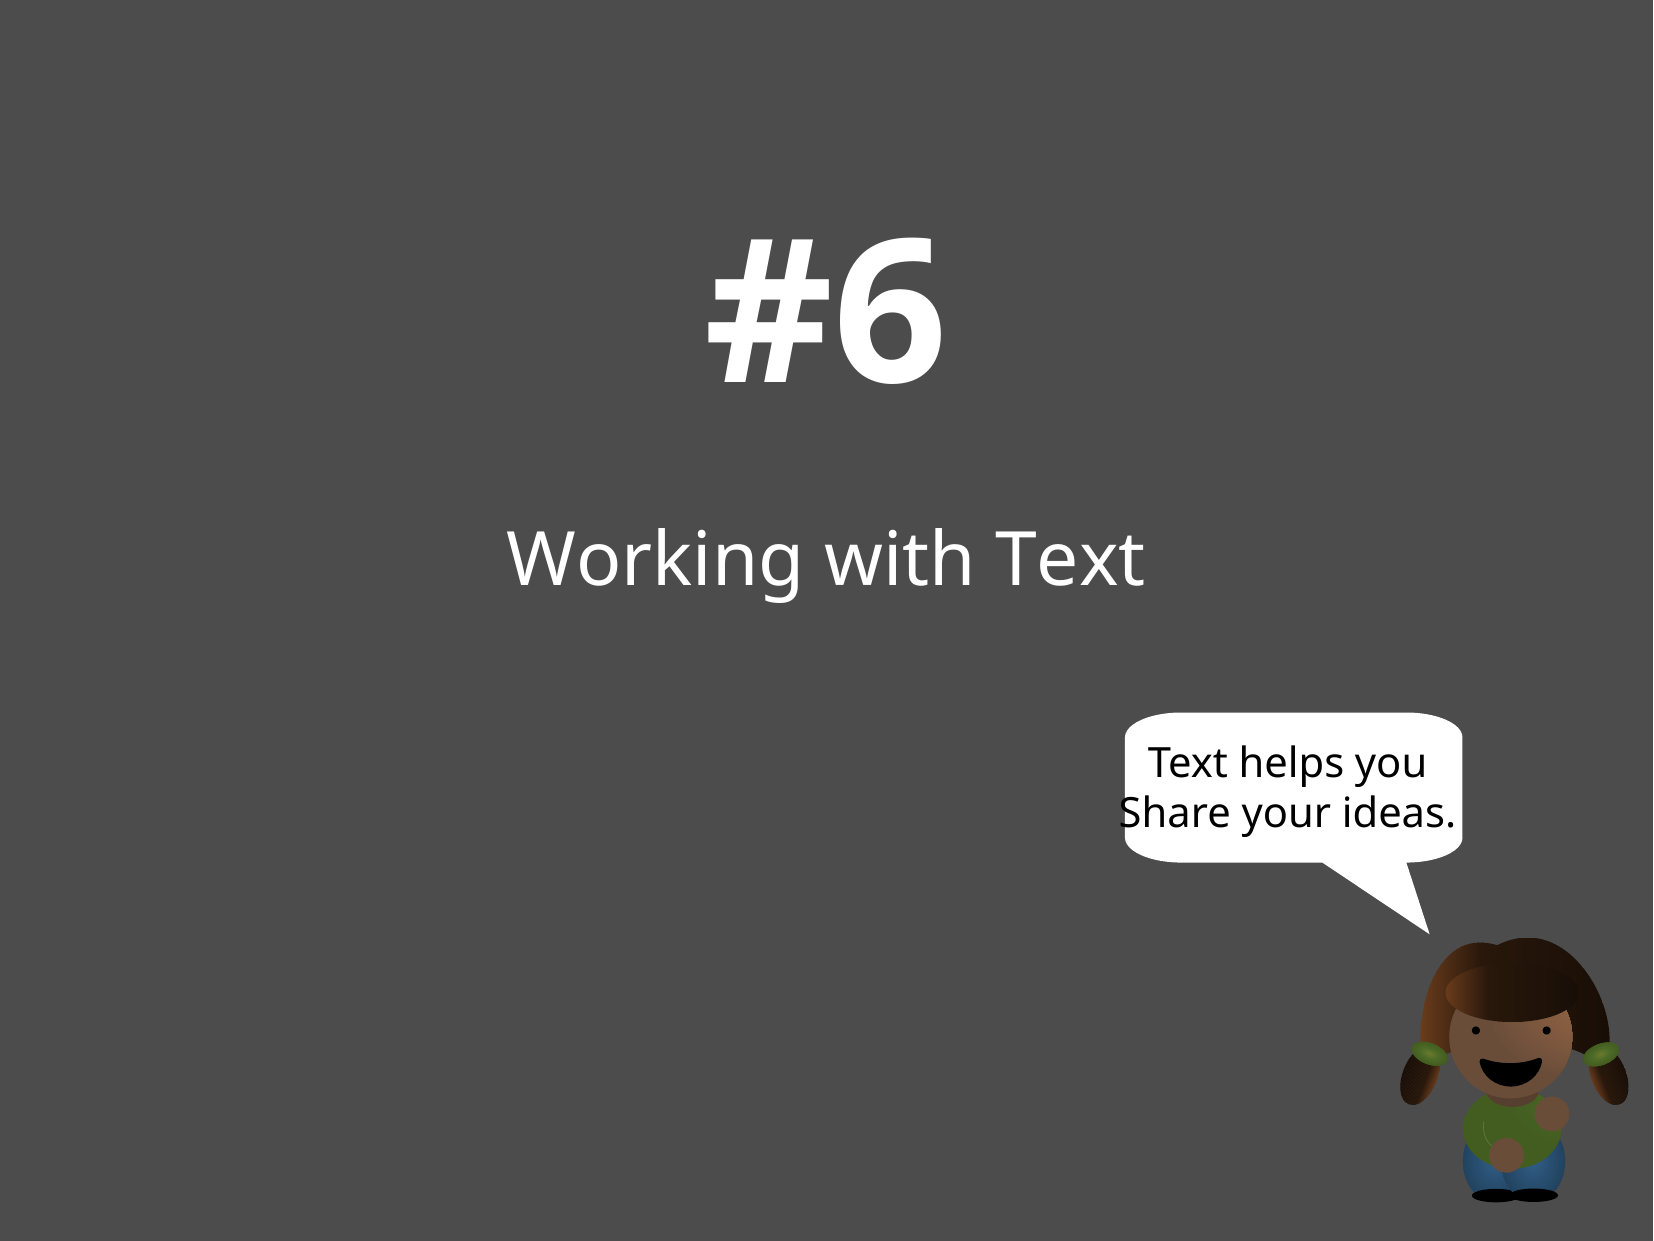

# #6 Working with Text
Text helps you
Share your ideas.